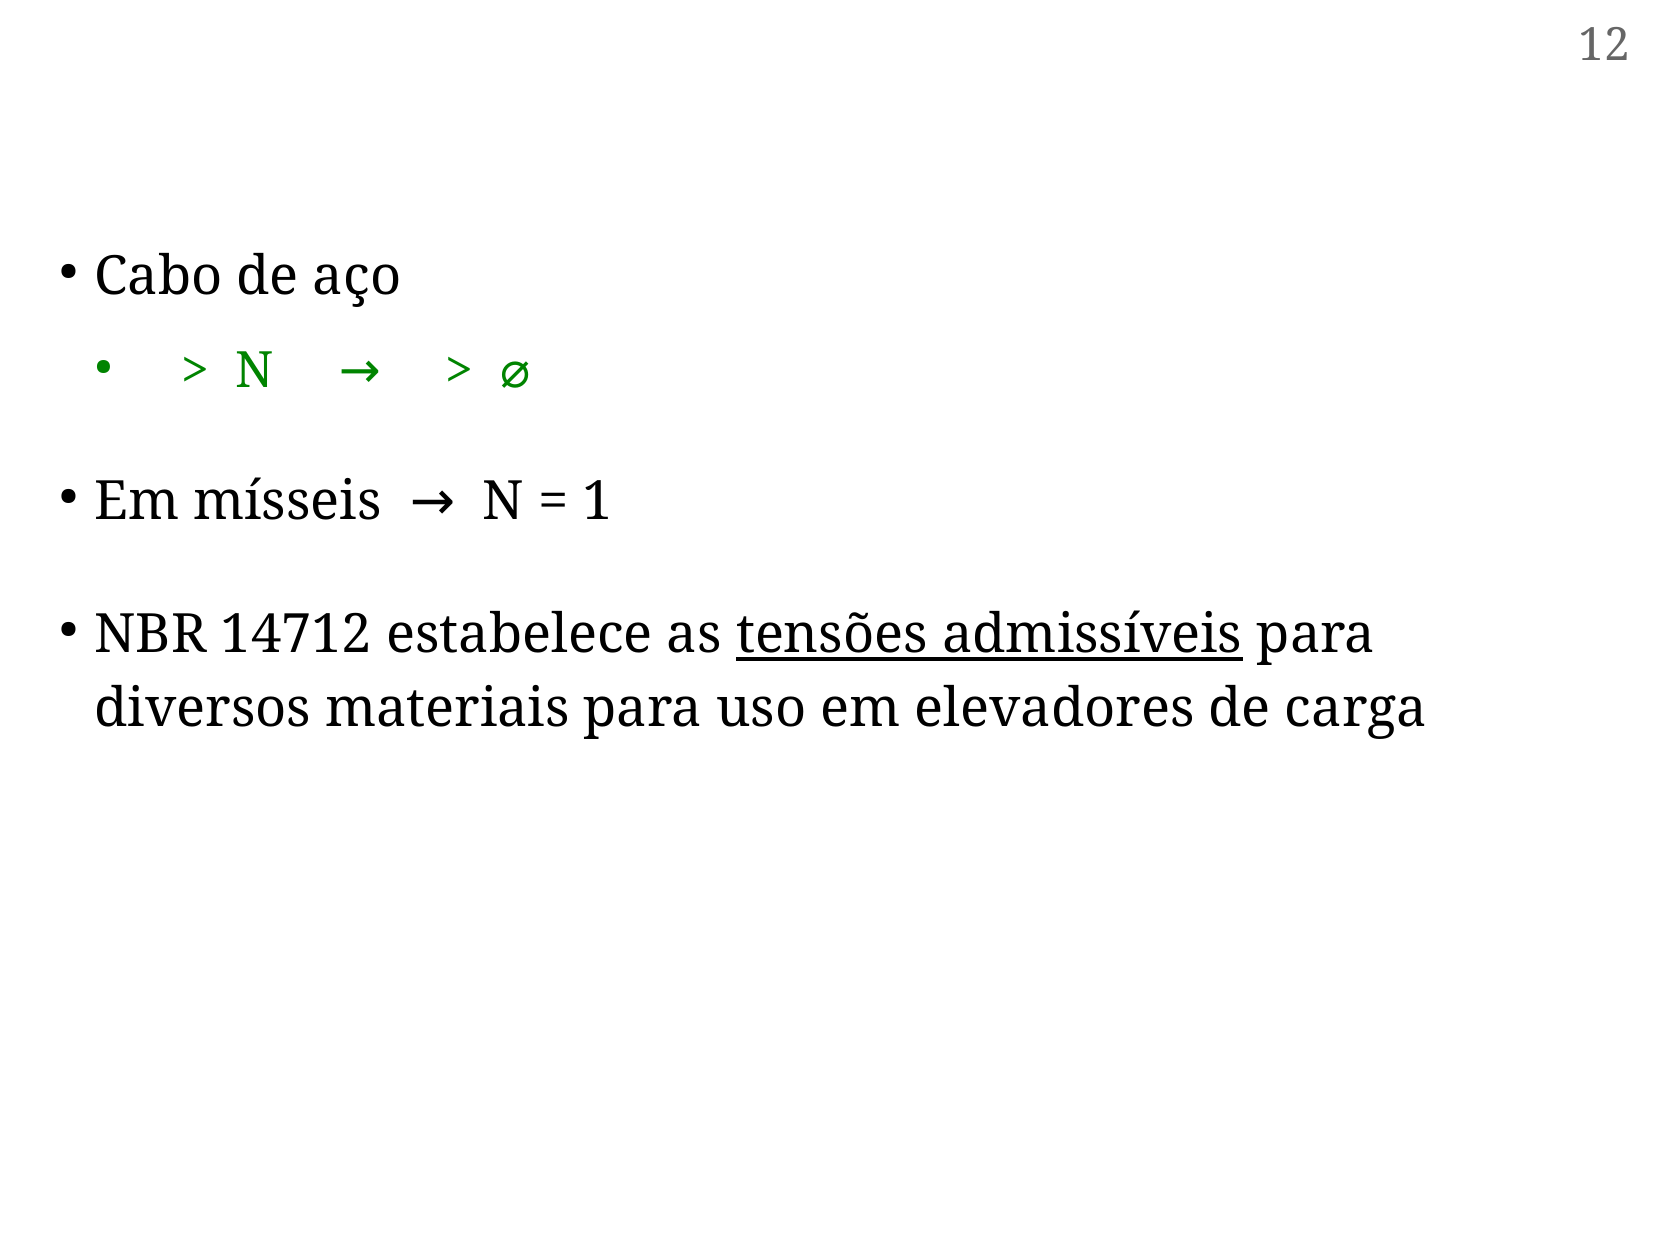

12
#
Cabo de aço
 > N → > ⌀
Em mísseis → N = 1
NBR 14712 estabelece as tensões admissíveis para diversos materiais para uso em elevadores de carga